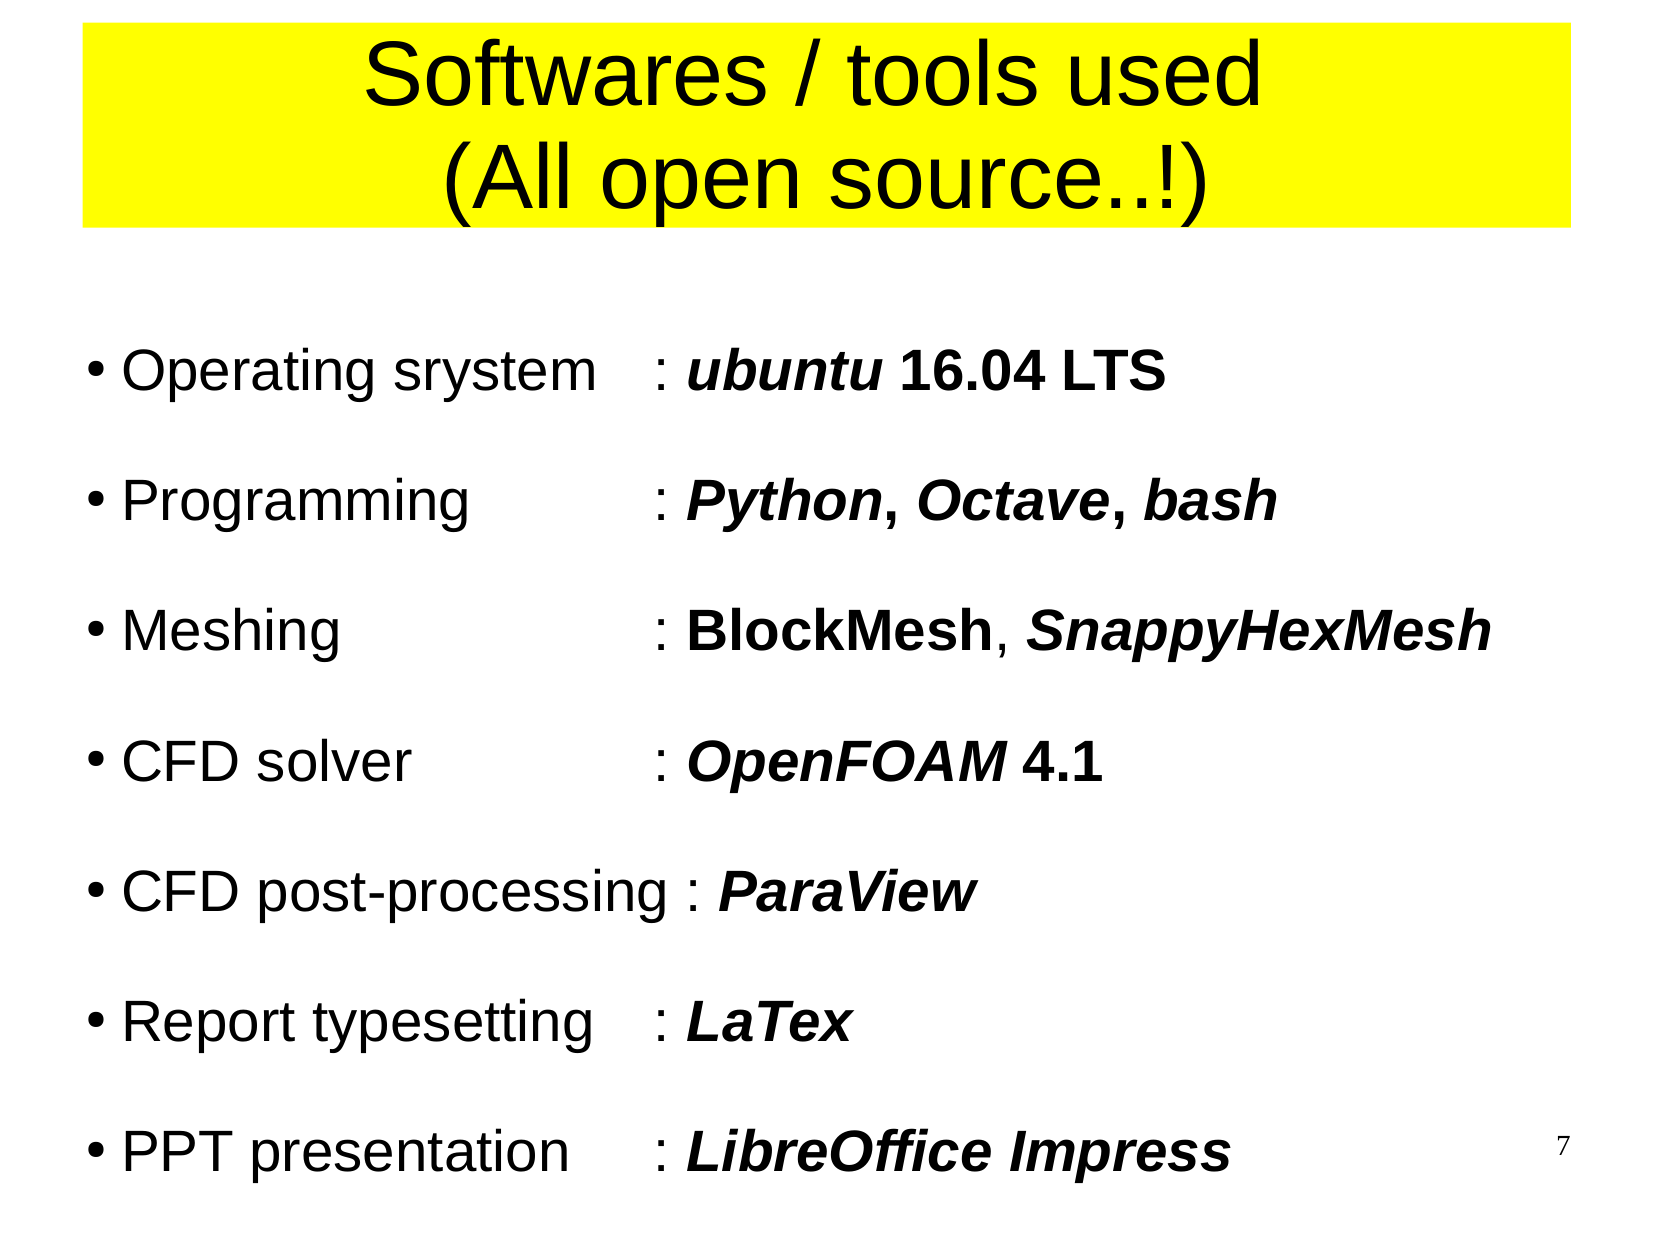

# Softwares / tools used (All open source..!)
Operating srystem	 : ubuntu 16.04 LTS
Programming			 : Python, Octave, bash
Meshing 				 : BlockMesh, SnappyHexMesh
CFD solver				 : OpenFOAM 4.1
CFD post-processing : ParaView
Report typesetting	 : LaTex
PPT presentation	 : LibreOffice Impress
7